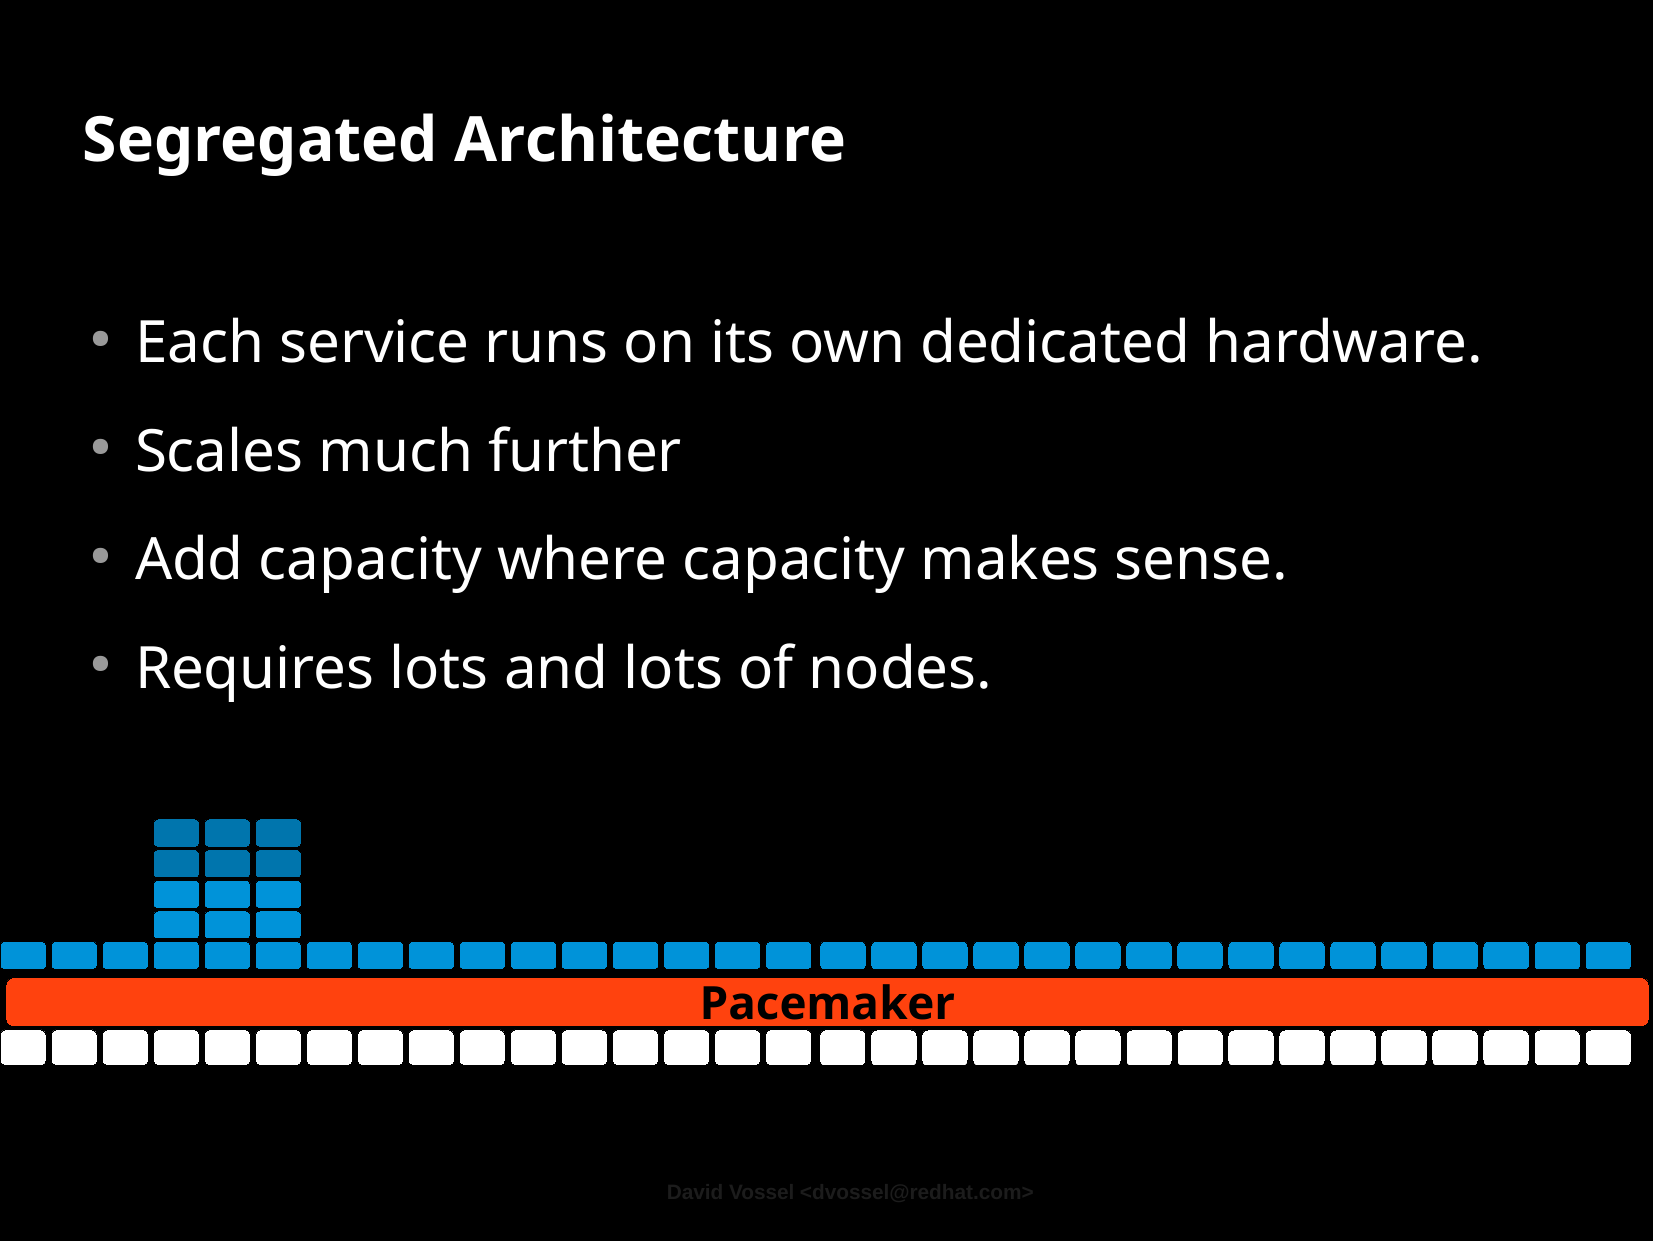

# Segregated Architecture
Each service runs on its own dedicated hardware.
Scales much further
Add capacity where capacity makes sense.
Requires lots and lots of nodes.
Pacemaker